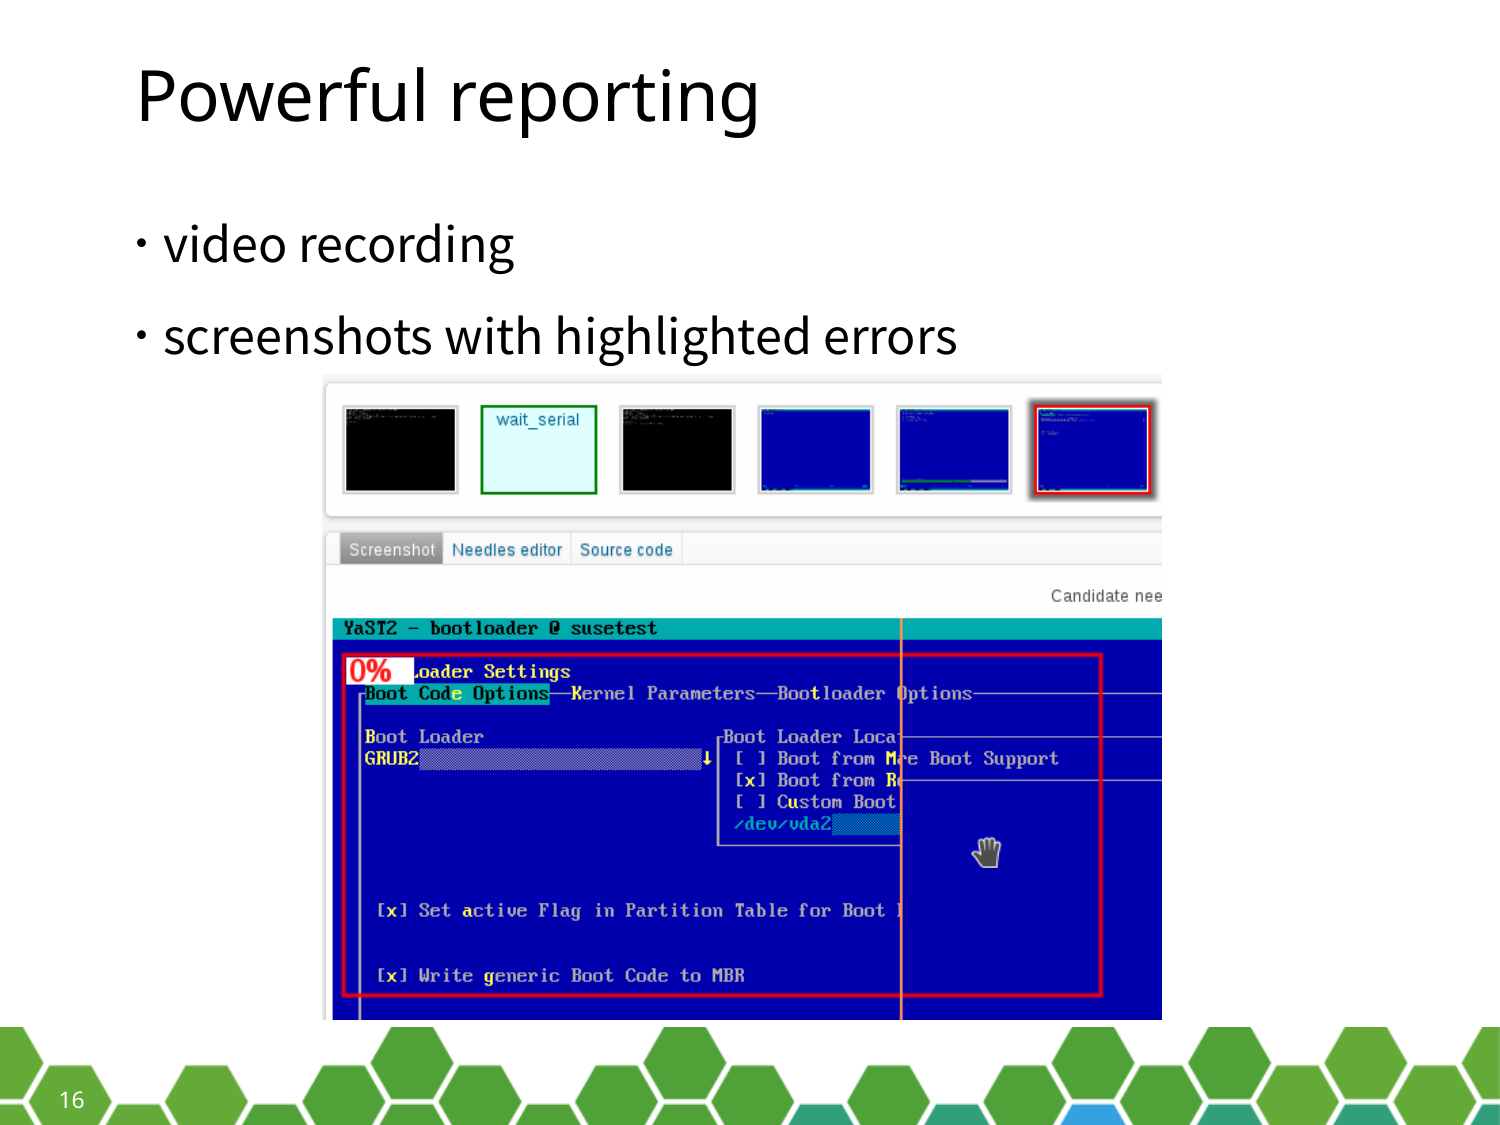

# Powerful reporting
video recording
screenshots with highlighted errors